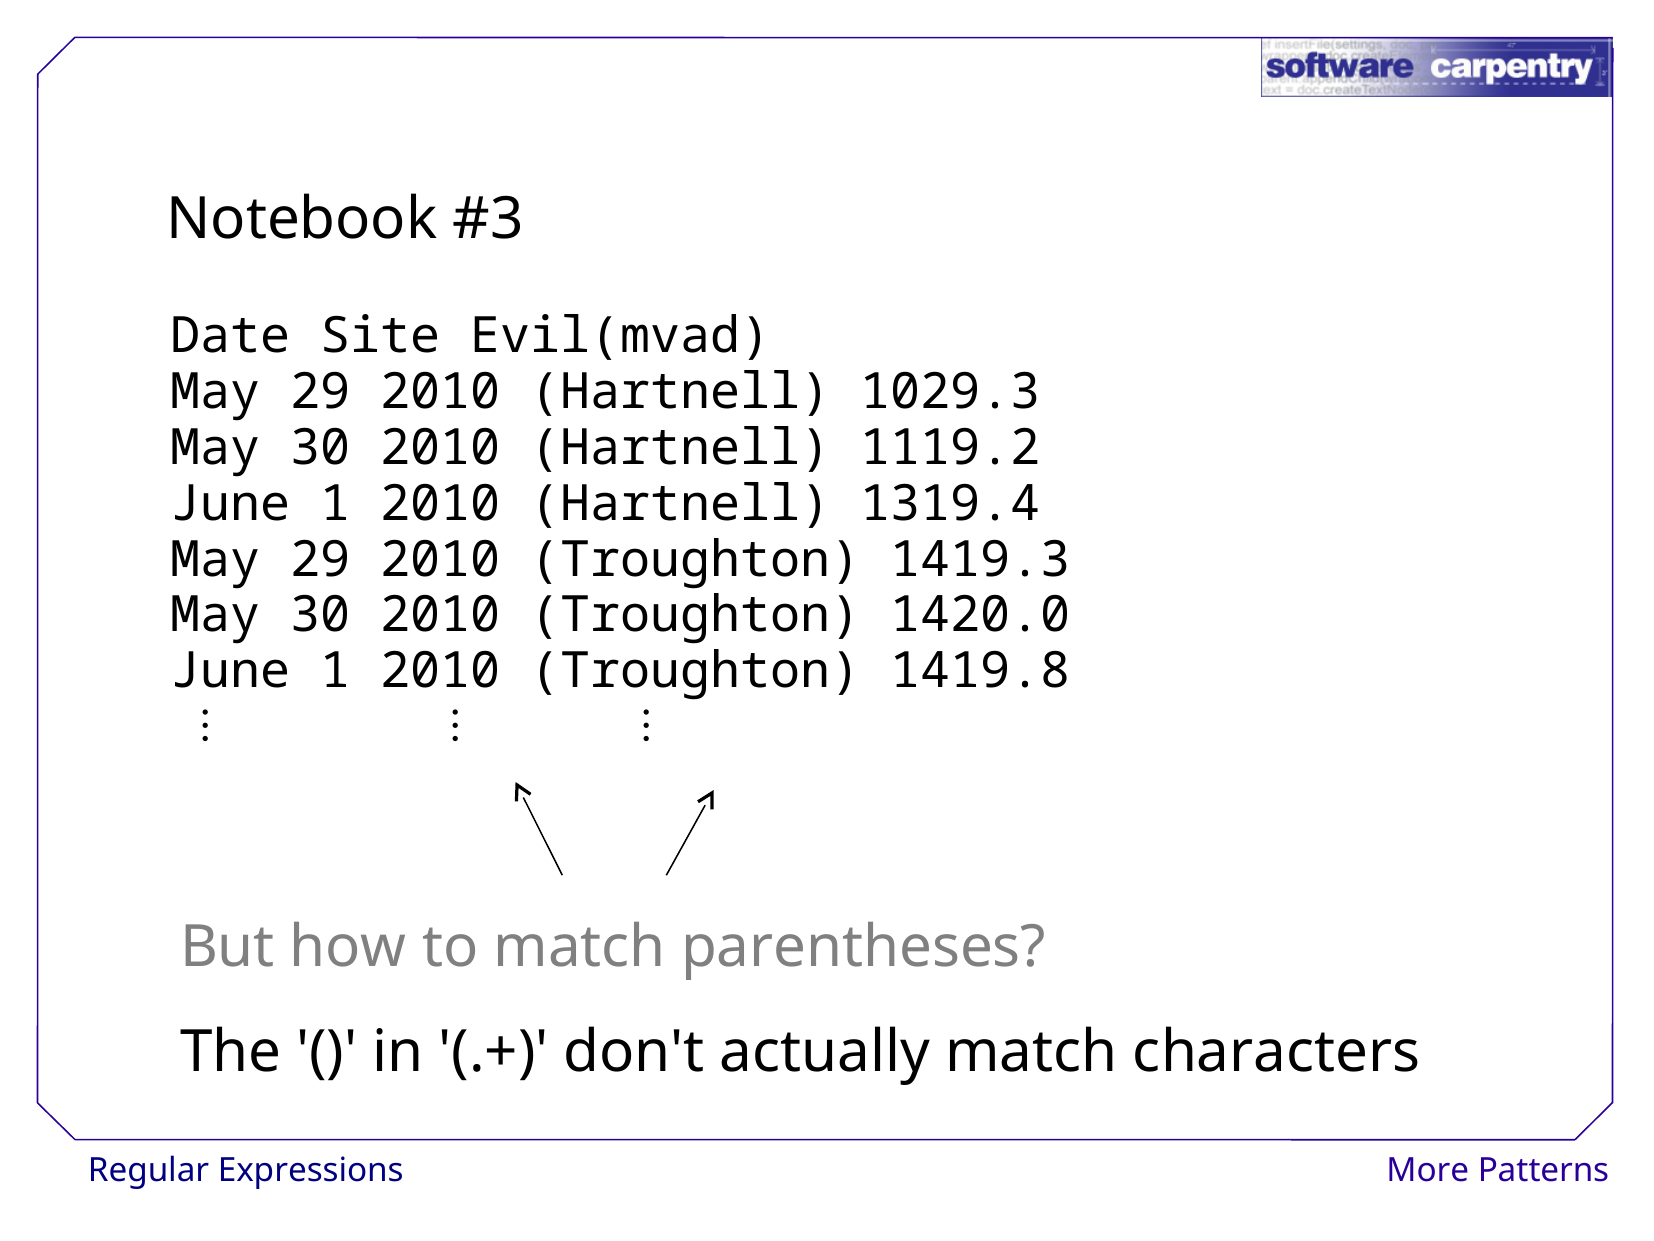

Notebook #3
Date Site Evil(mvad)
May 29 2010 (Hartnell) 1029.3
May 30 2010 (Hartnell) 1119.2
June 1 2010 (Hartnell) 1319.4
May 29 2010 (Troughton) 1419.3
May 30 2010 (Troughton) 1420.0
June 1 2010 (Troughton) 1419.8
 ⋮ ⋮ ⋮
But how to match parentheses?
The '()' in '(.+)' don't actually match characters